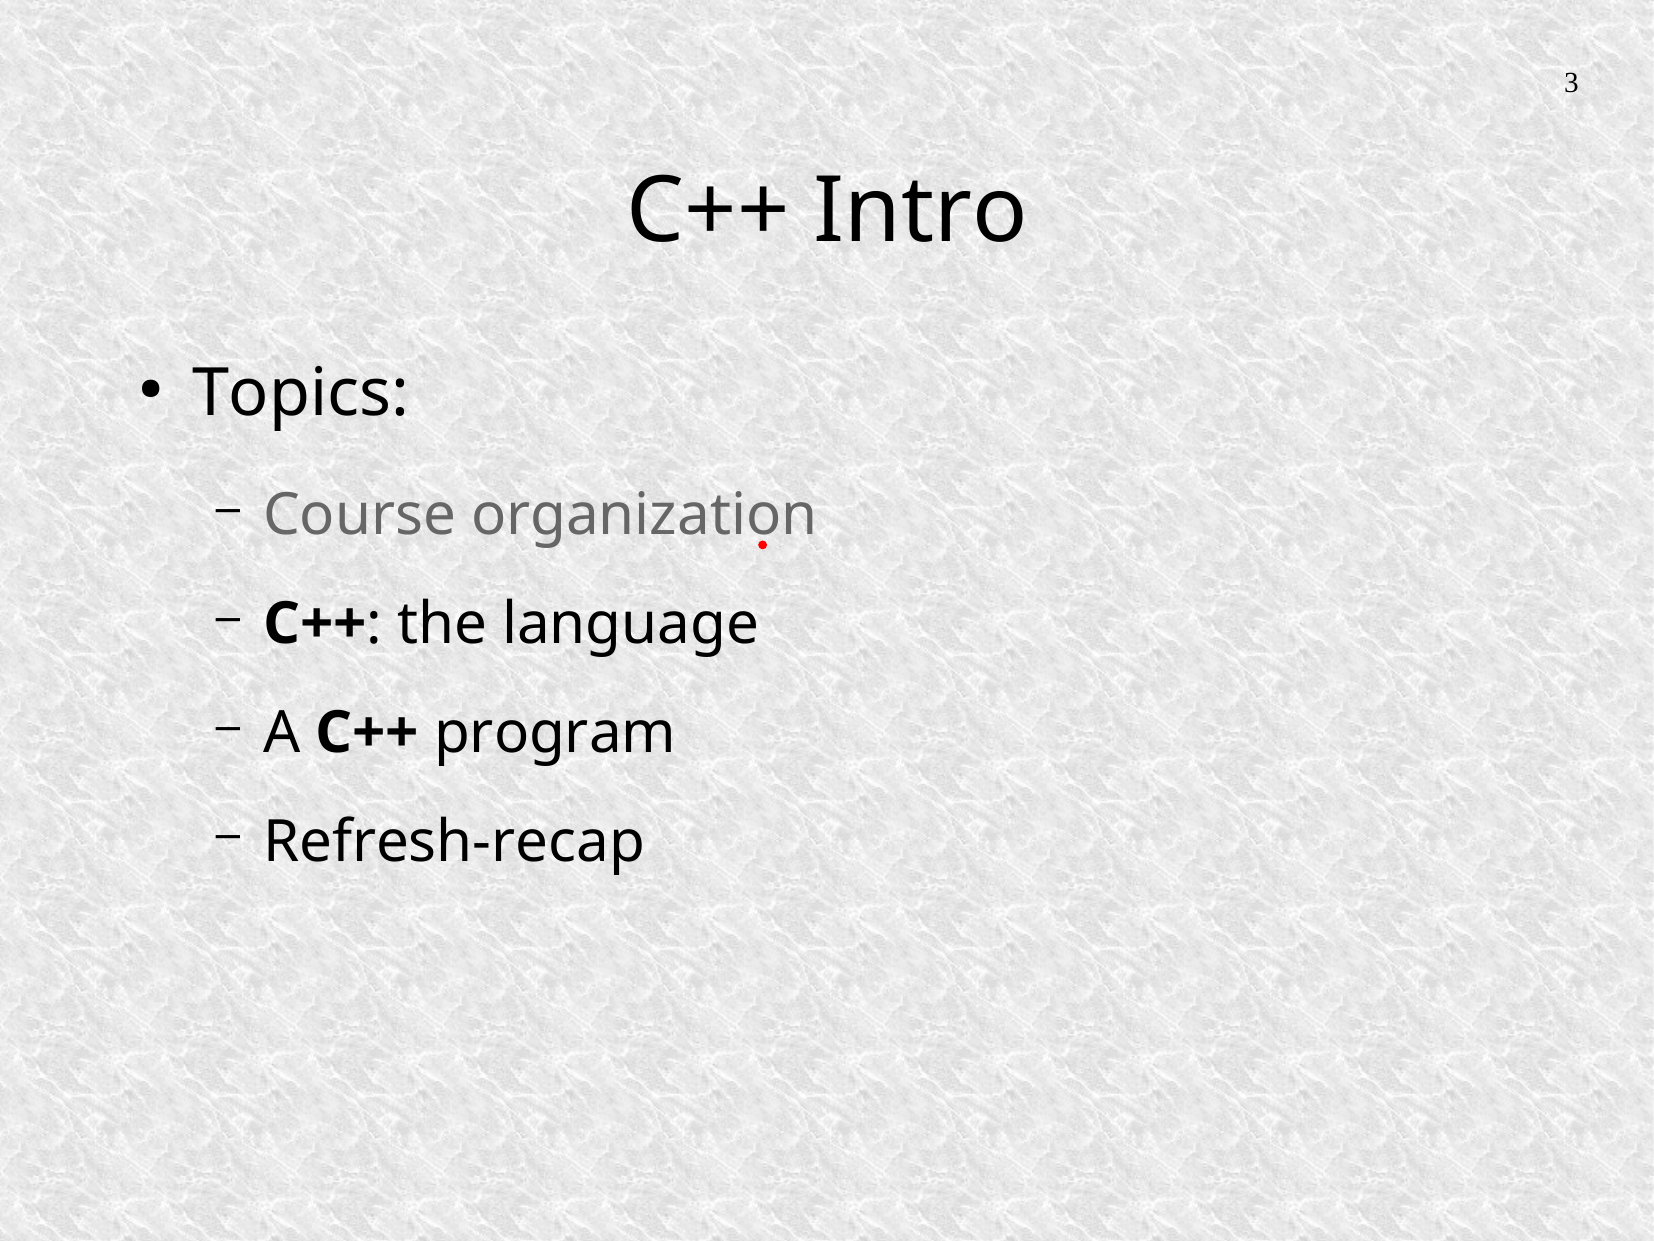

3
# C++ Intro
Topics:
Course organization
C++: the language
A C++ program
Refresh-recap